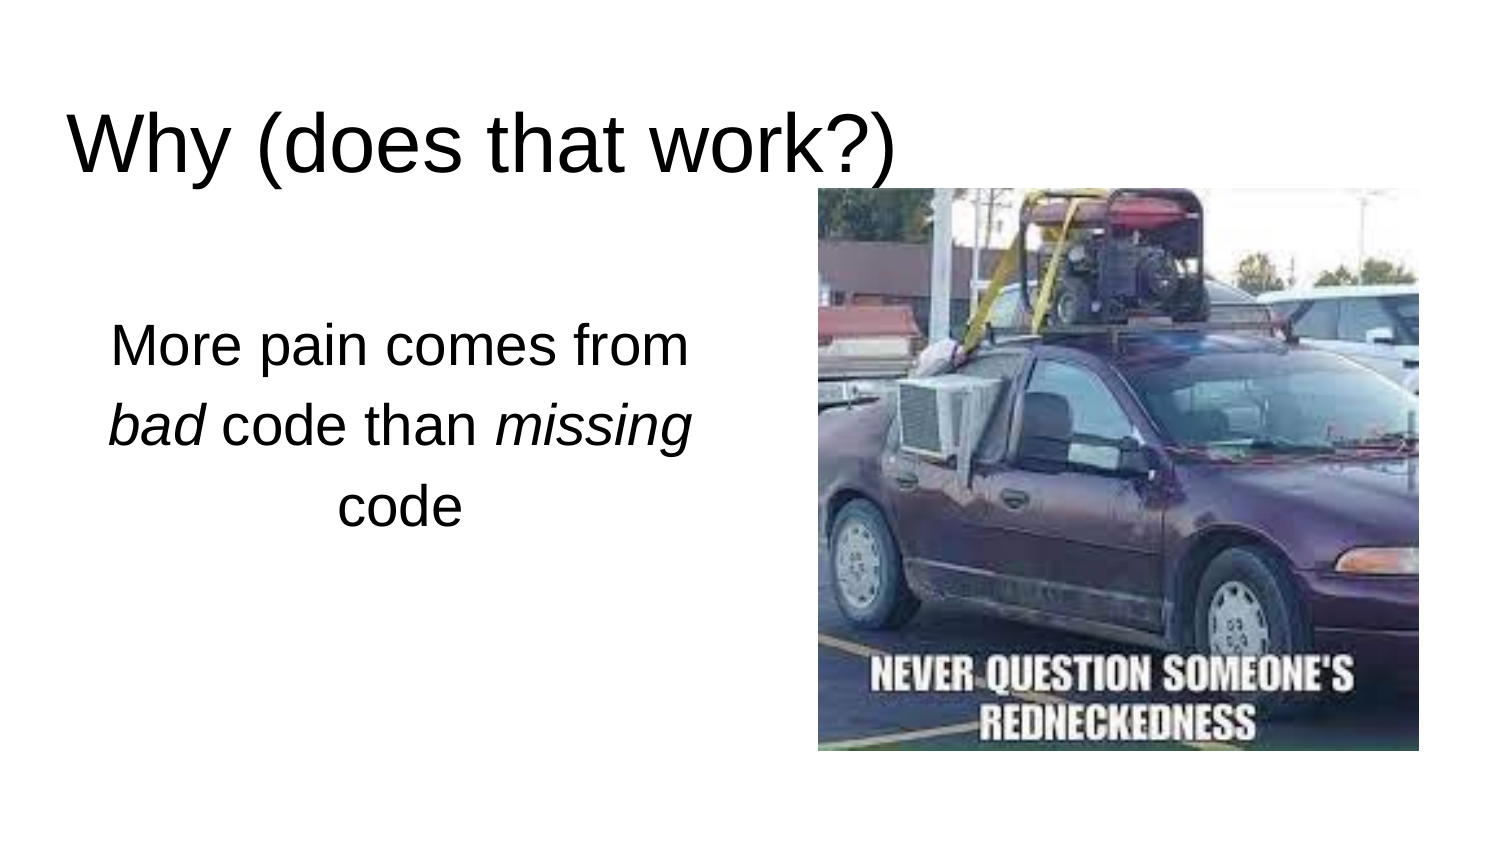

# Why (does that work?)
More pain comes from bad code than missing code